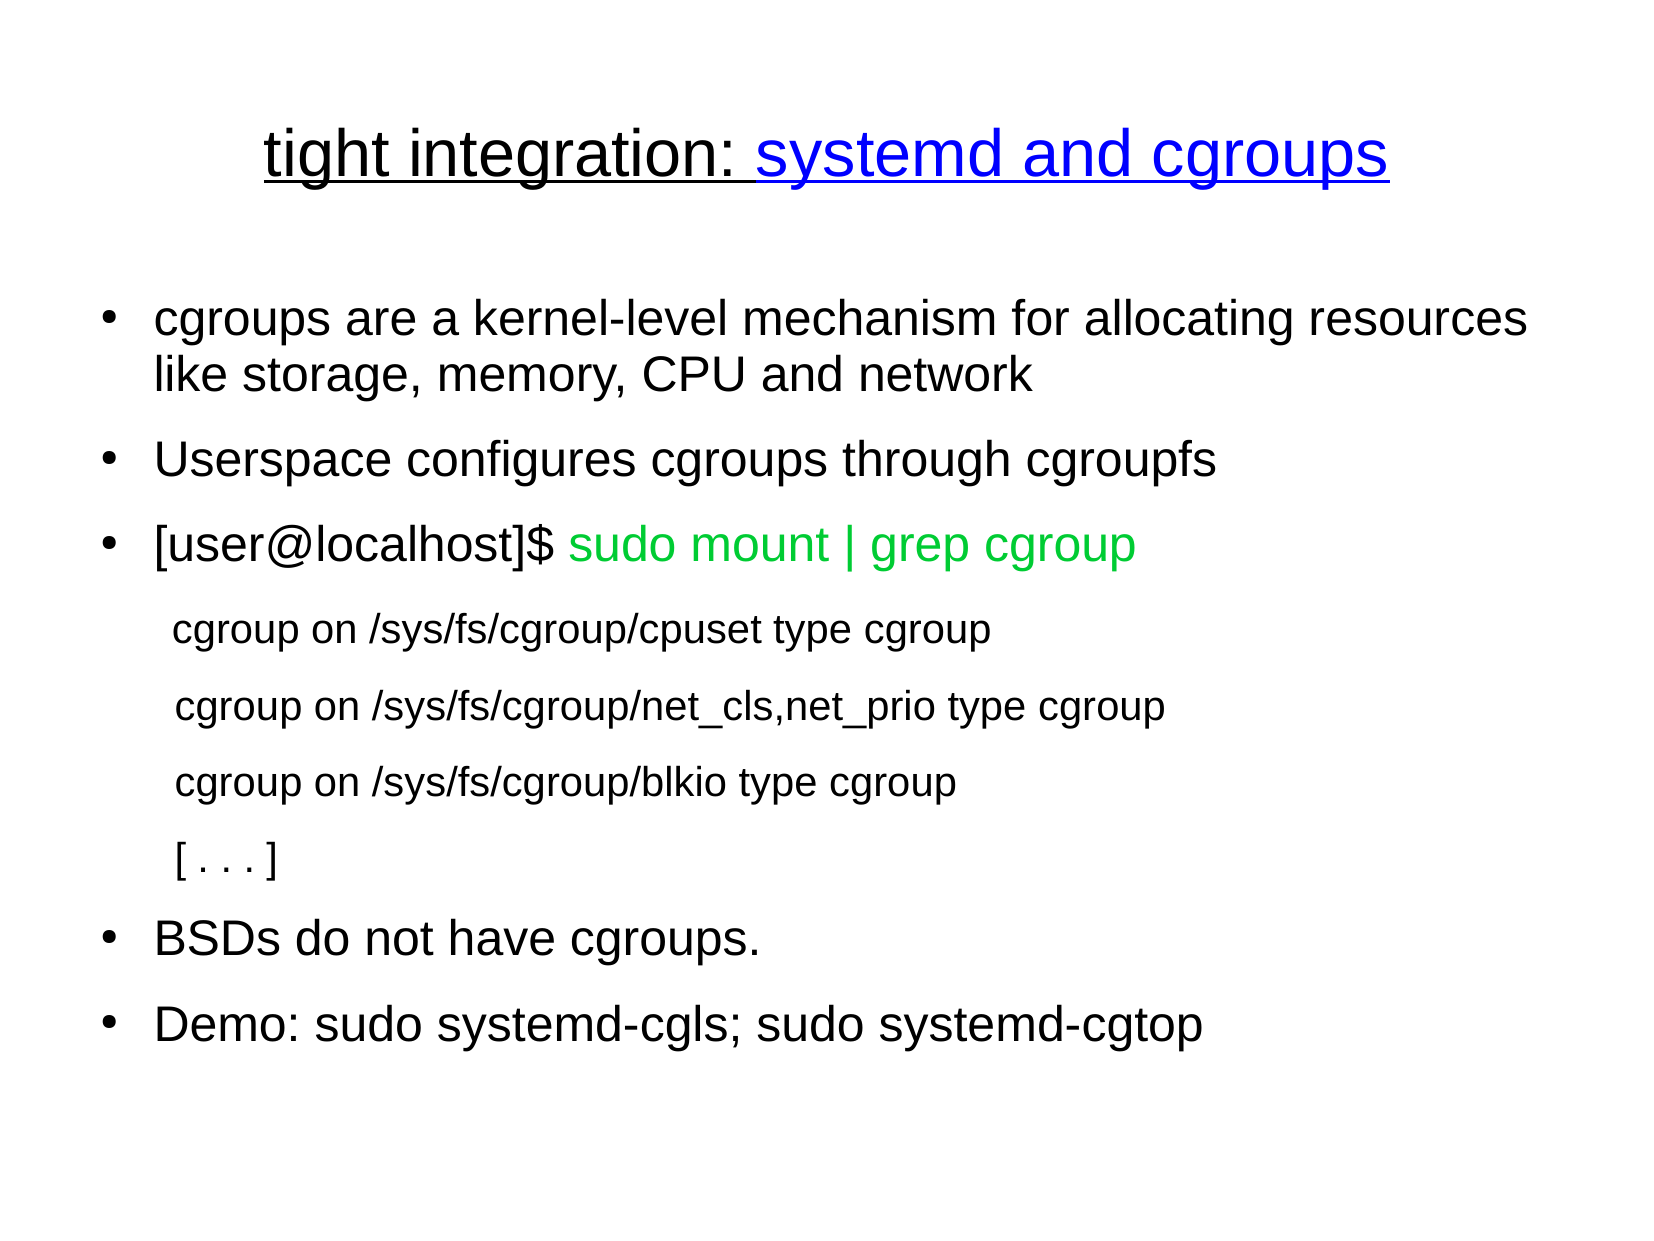

# tight integration: systemd and cgroups
cgroups are a kernel-level mechanism for allocating resources like storage, memory, CPU and network
Userspace configures cgroups through cgroupfs
[user@localhost]$ sudo mount | grep cgroup
 cgroup on /sys/fs/cgroup/cpuset type cgroup
 cgroup on /sys/fs/cgroup/net_cls,net_prio type cgroup
 cgroup on /sys/fs/cgroup/blkio type cgroup
 [ . . . ]
BSDs do not have cgroups.
Demo: sudo systemd-cgls; sudo systemd-cgtop